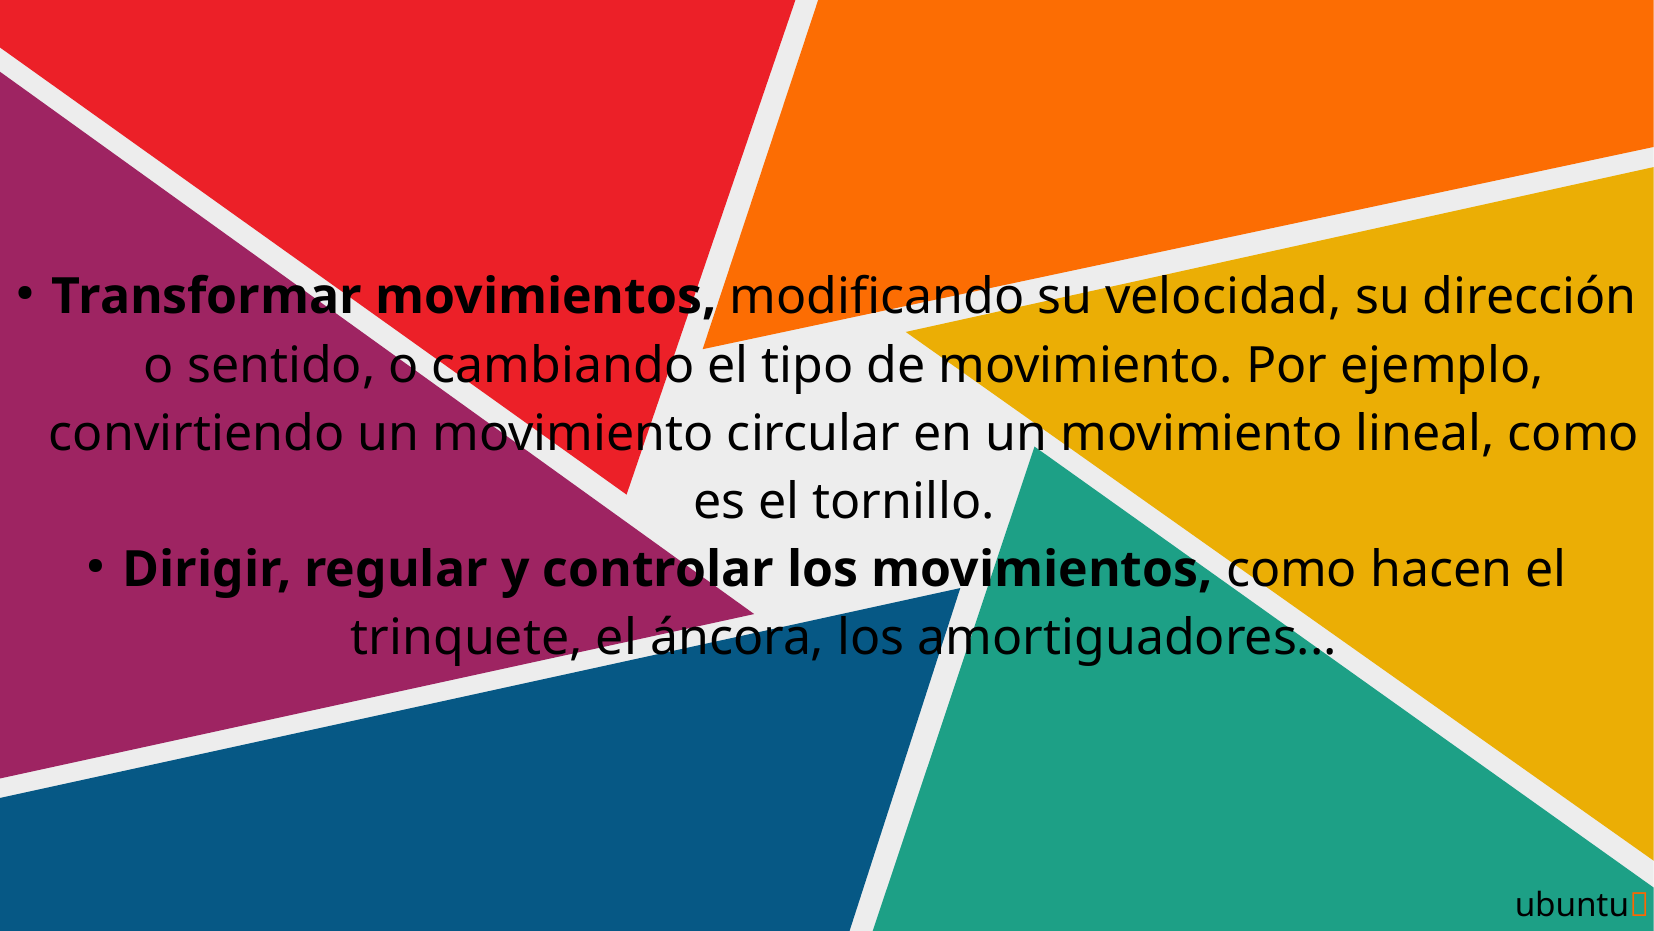

# Transformar movimientos, modificando su velocidad, su dirección o sentido, o cambiando el tipo de movimiento. Por ejemplo, convirtiendo un movimiento circular en un movimiento lineal, como es el tornillo.
Dirigir, regular y controlar los movimientos, como hacen el trinquete, el áncora, los amortiguadores...
ubuntu